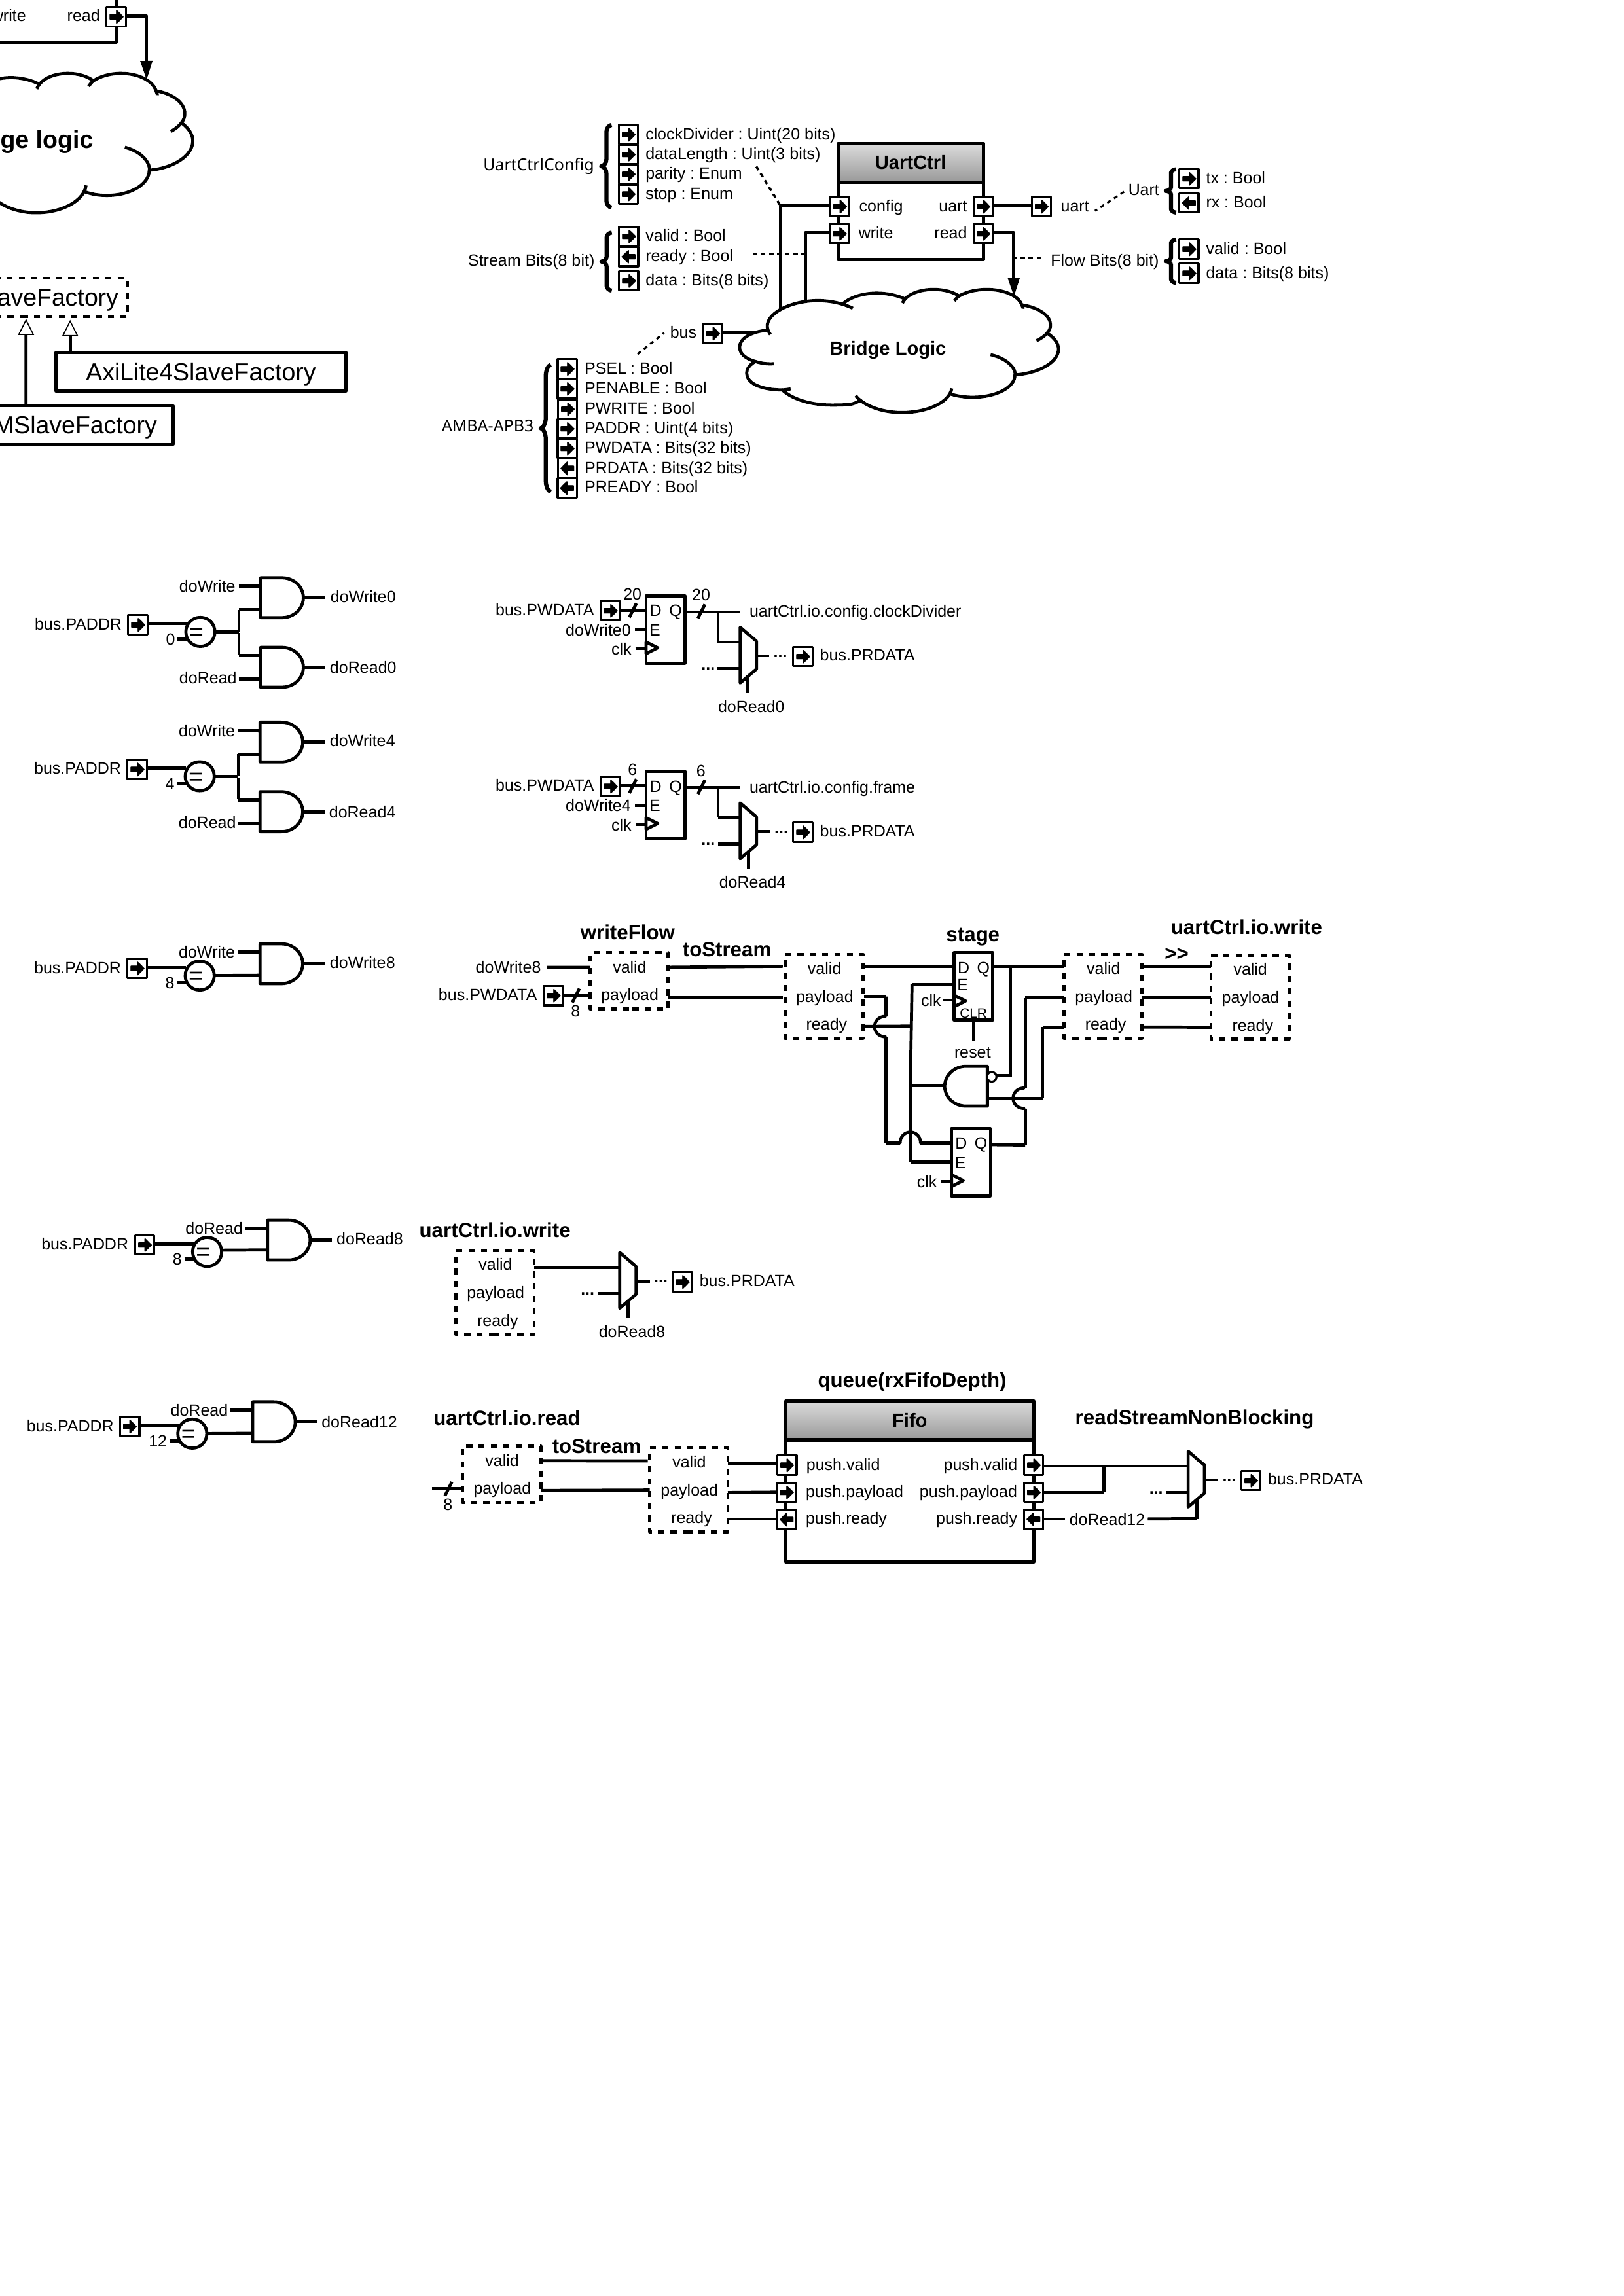

UartCtrl
clockDivider : Uint(20 bits)
UartCtrlConfig
dataLength : Uint(3 bits)
uart
config
uart
UartCtrl
UartCtrl
parity : Enum
tx : Bool
write
read
Uart
stop : Enum
rx : Bool
config
uart
uart
config
uart
write
read
write
read
valid : Bool
valid : Bool
Flow Bits(8 bit)
Stream Bits(8 bit)
ready : Bool
data : Bits(8 bits)
data : Bits(8 bits)
busCtrl
valid : Bool
Flow Bits(8 bit)
valid : Bool
Stream Bits(8 bit)
payload : Bits(8 bits)
AMBA-APB3
ready : Bool
busCtrl
payload : Bits(8 bits)
bus
PSEL : Bool
AMBA-APB3
PENABLE : Bool
PADDR : Uint(4 bits)
UartCtrl
PWDATA : Bits(32 bits)
PRDATA : Bits(32 bits)
PREADY : Bool
uart
config
uart
write
read
Bridge logic
clockDivider : Uint(20 bits)
UartCtrlConfig
bus
dataLength : Uint(3 bits)
UartCtrl
UartCtrl
parity : Enum
tx : Bool
Uart
stop : Enum
rx : Bool
config
uart
uart
config
uart
write
read
write
read
valid : Bool
Stream Bits(8 bit)
valid : Bool
Flow Bits(8 bit)
ready : Bool
data : Bits(8 bits)
data : Bits(8 bits)
BusSlaveFactory
Bridge Logic
bus
Apb3SlaveFactory
AxiLite4SlaveFactory
PSEL : Bool
AMBA-APB3
PENABLE : Bool
PWRITE : Bool
AvalonMMSlaveFactory
PADDR : Uint(4 bits)
PWDATA : Bits(32 bits)
PRDATA : Bits(32 bits)
PREADY : Bool
doWrite
20
20
doWrite0
D
Q
bus.PWDATA
uartCtrl.io.config.clockDivider
bus.PADDR
doWrite0
E
=
0
clk
...
bus.PRDATA
...
doRead0
doRead
doRead0
bus.PSEL
doWrite
doWrite
bus.PENABLE
doWrite4
bus.PWRITE
bus.PADDR
6
6
=
4
D
Q
bus.PWDATA
uartCtrl.io.config.frame
bus.PSEL
doWrite4
E
doRead4
doRead
doRead
bus.PENABLE
clk
...
bus.PRDATA
...
bus.PWRITE
doRead4
uartCtrl.io.write
writeFlow
stage
toStream
>>
doWrite
doWrite8
D
Q
CLR
valid
doWrite8
bus.PADDR
valid
valid
valid
=
8
E
bus.PWDATA
payload
payload
payload
payload
clk
8
ready
ready
ready
reset
Slave
Master
D
Q
E
valid
D
Q
E
valid
clk
uartCtrl.io.write
doRead
doRead8
bus.PADDR
=
8
payload
D
Q
E
payload
valid
...
bus.PRDATA
...
payload
ready
doRead8
ready
queue(rxFifoDepth)
ready
doRead
Fifo
readStreamNonBlocking
uartCtrl.io.read
doRead12
bus.PADDR
=
12
toStream
valid
valid
push.valid
push.valid
...
bus.PRDATA
...
payload
payload
push.payload
push.payload
8
ready
push.ready
push.ready
doRead12